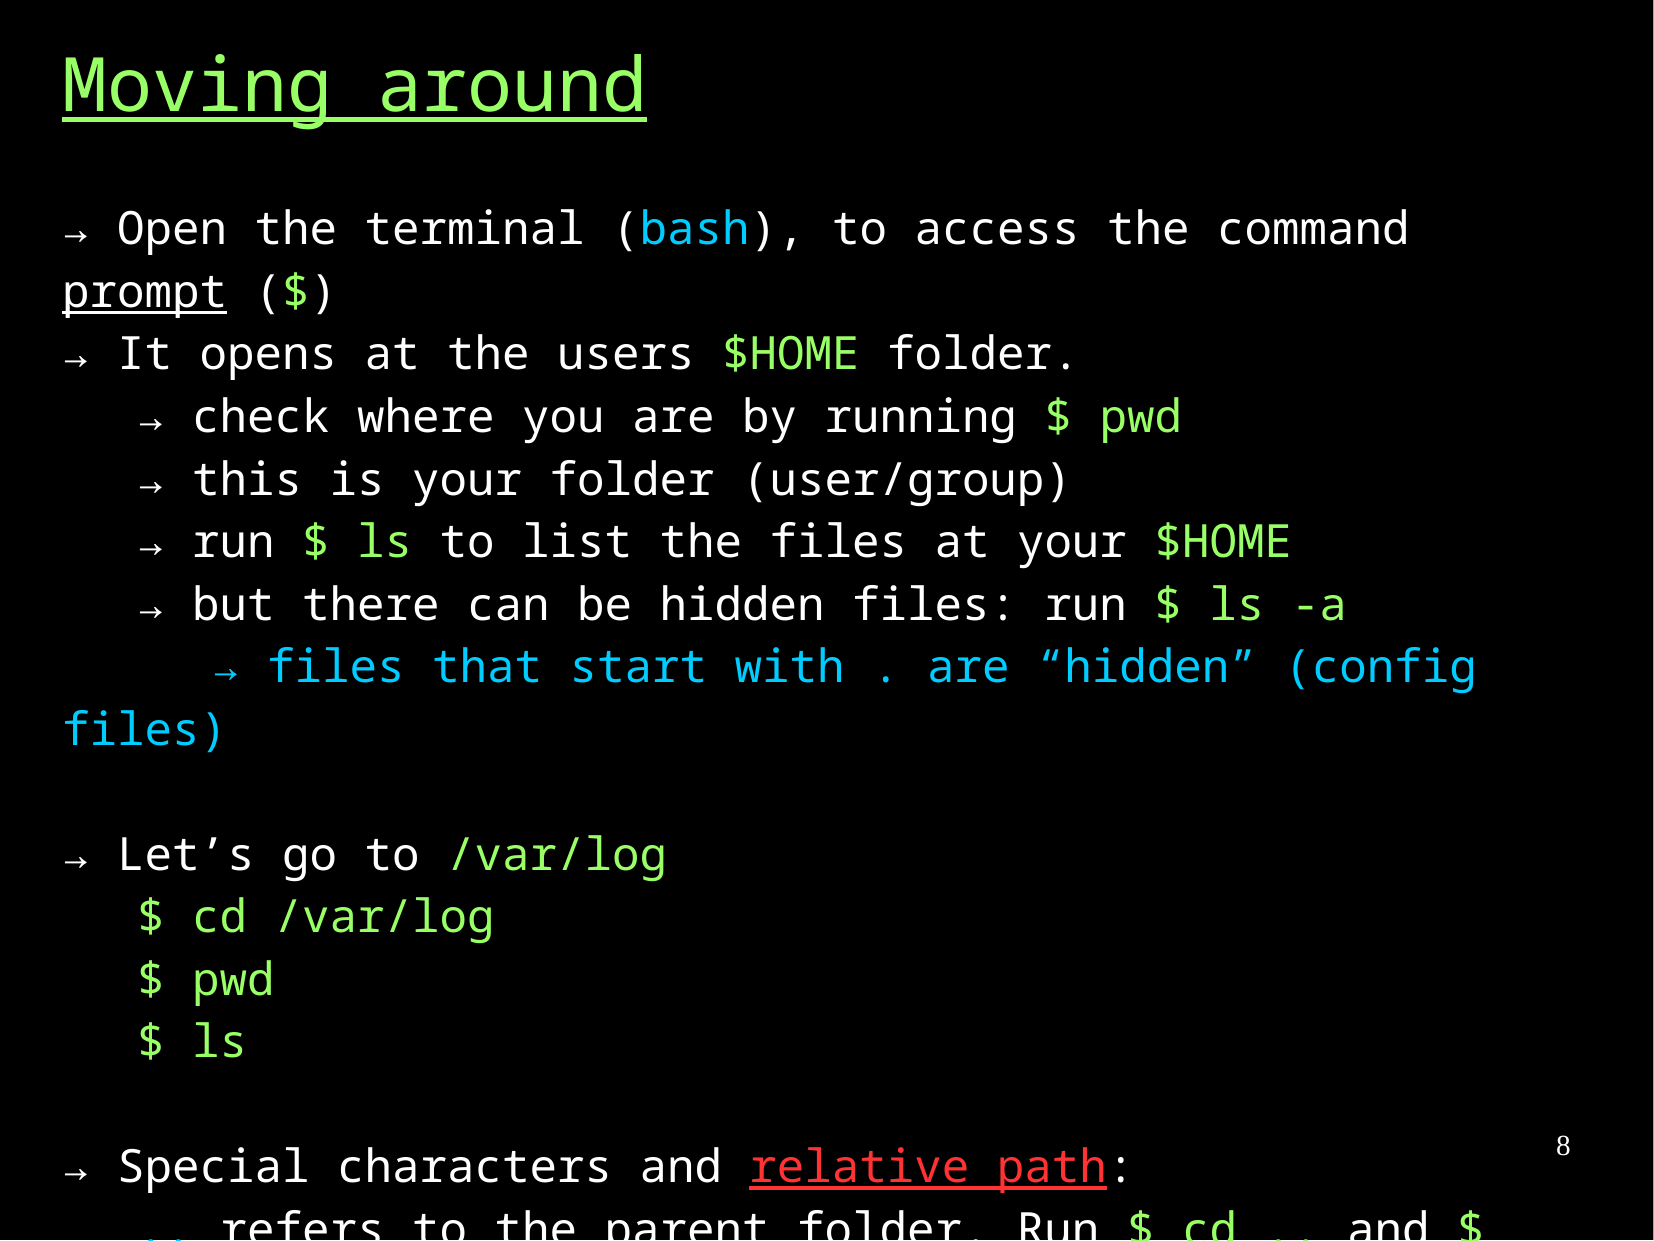

Moving around
→ Open the terminal (bash), to access the command prompt ($)
→ It opens at the users $HOME folder.
	→ check where you are by running $ pwd
	→ this is your folder (user/group)
	→ run $ ls to list the files at your $HOME
	→ but there can be hidden files: run $ ls -a
		→ files that start with . are “hidden” (config files)
→ Let’s go to /var/log
	$ cd /var/log
	$ pwd
	$ ls
→ Special characters and relative path:
	.. refers to the parent folder. Run $ cd .. and $ pwd
	~ is a shortcut to $HOME. Run $ cd ~ and $ pwd
	. is the current folder. Useful to copy files, etc…
		example: $ cp /etc/ssh/ssh_config .
→ Tip:
	Use TAB to autocomplete commands and file names